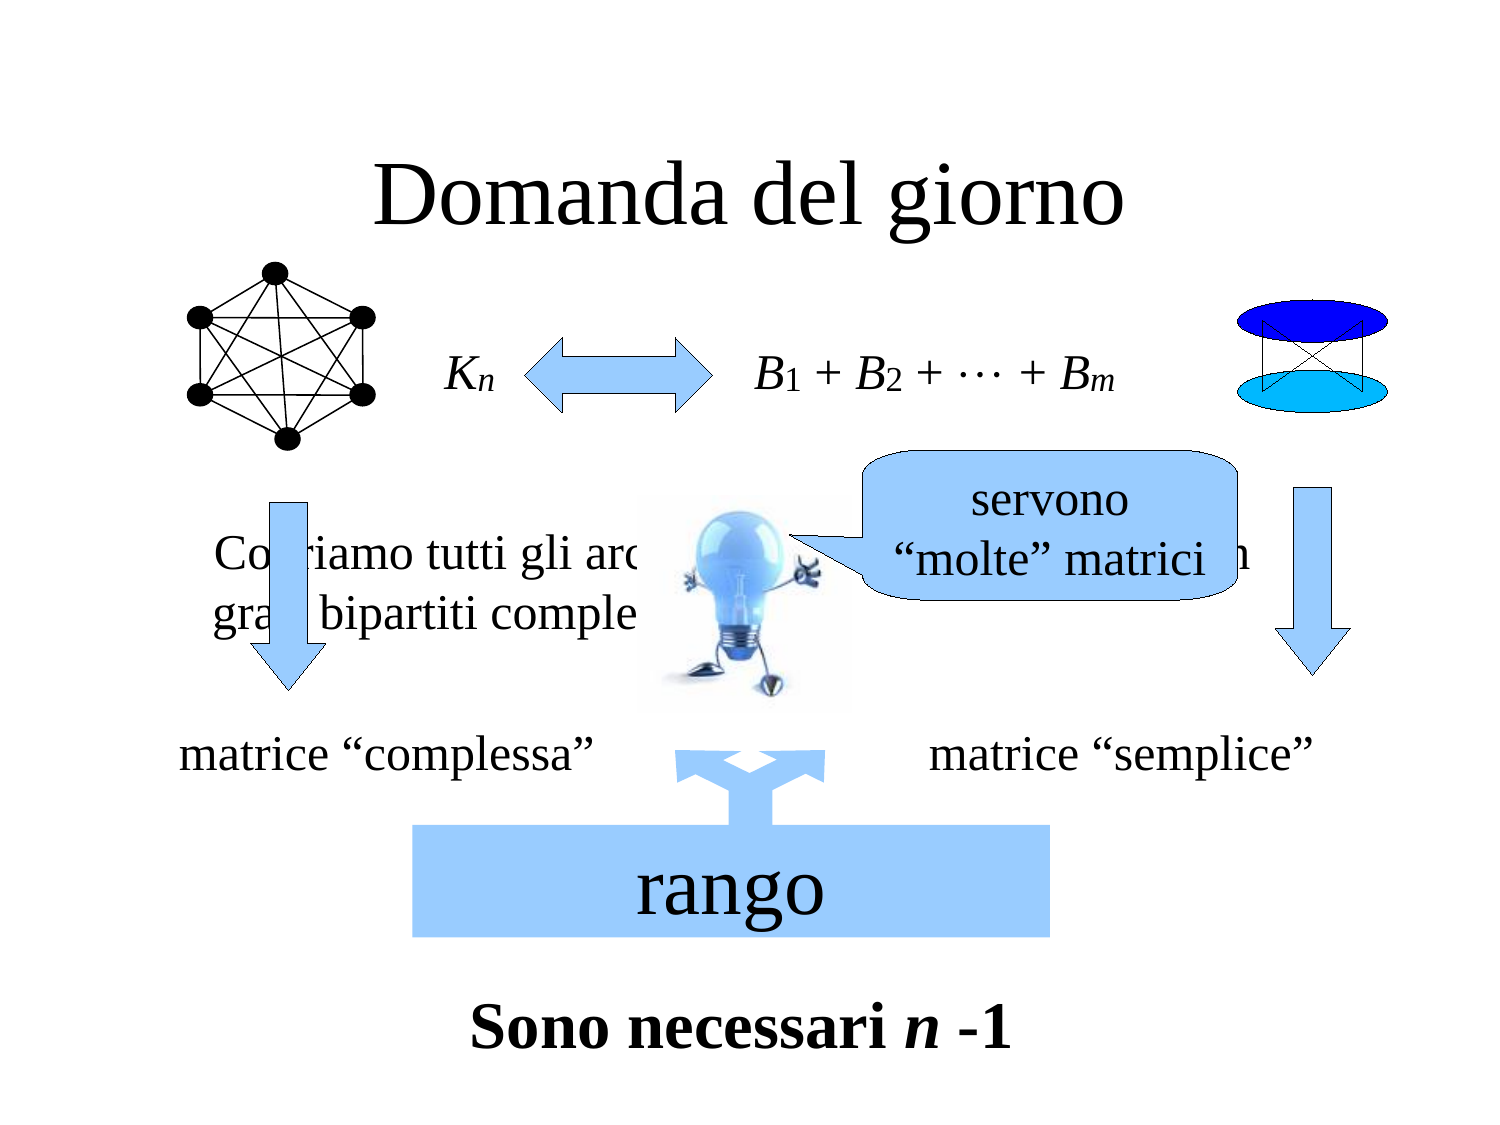

# Domanda del giorno
Kn B1 + B2 + ⋯ + Bm
Copriamo tutti gli archi esattamente una volta con grafi bipartiti completi:
servono “molte” matrici
matrice “complessa”
matrice “semplice”
rango
Sono necessari n -1